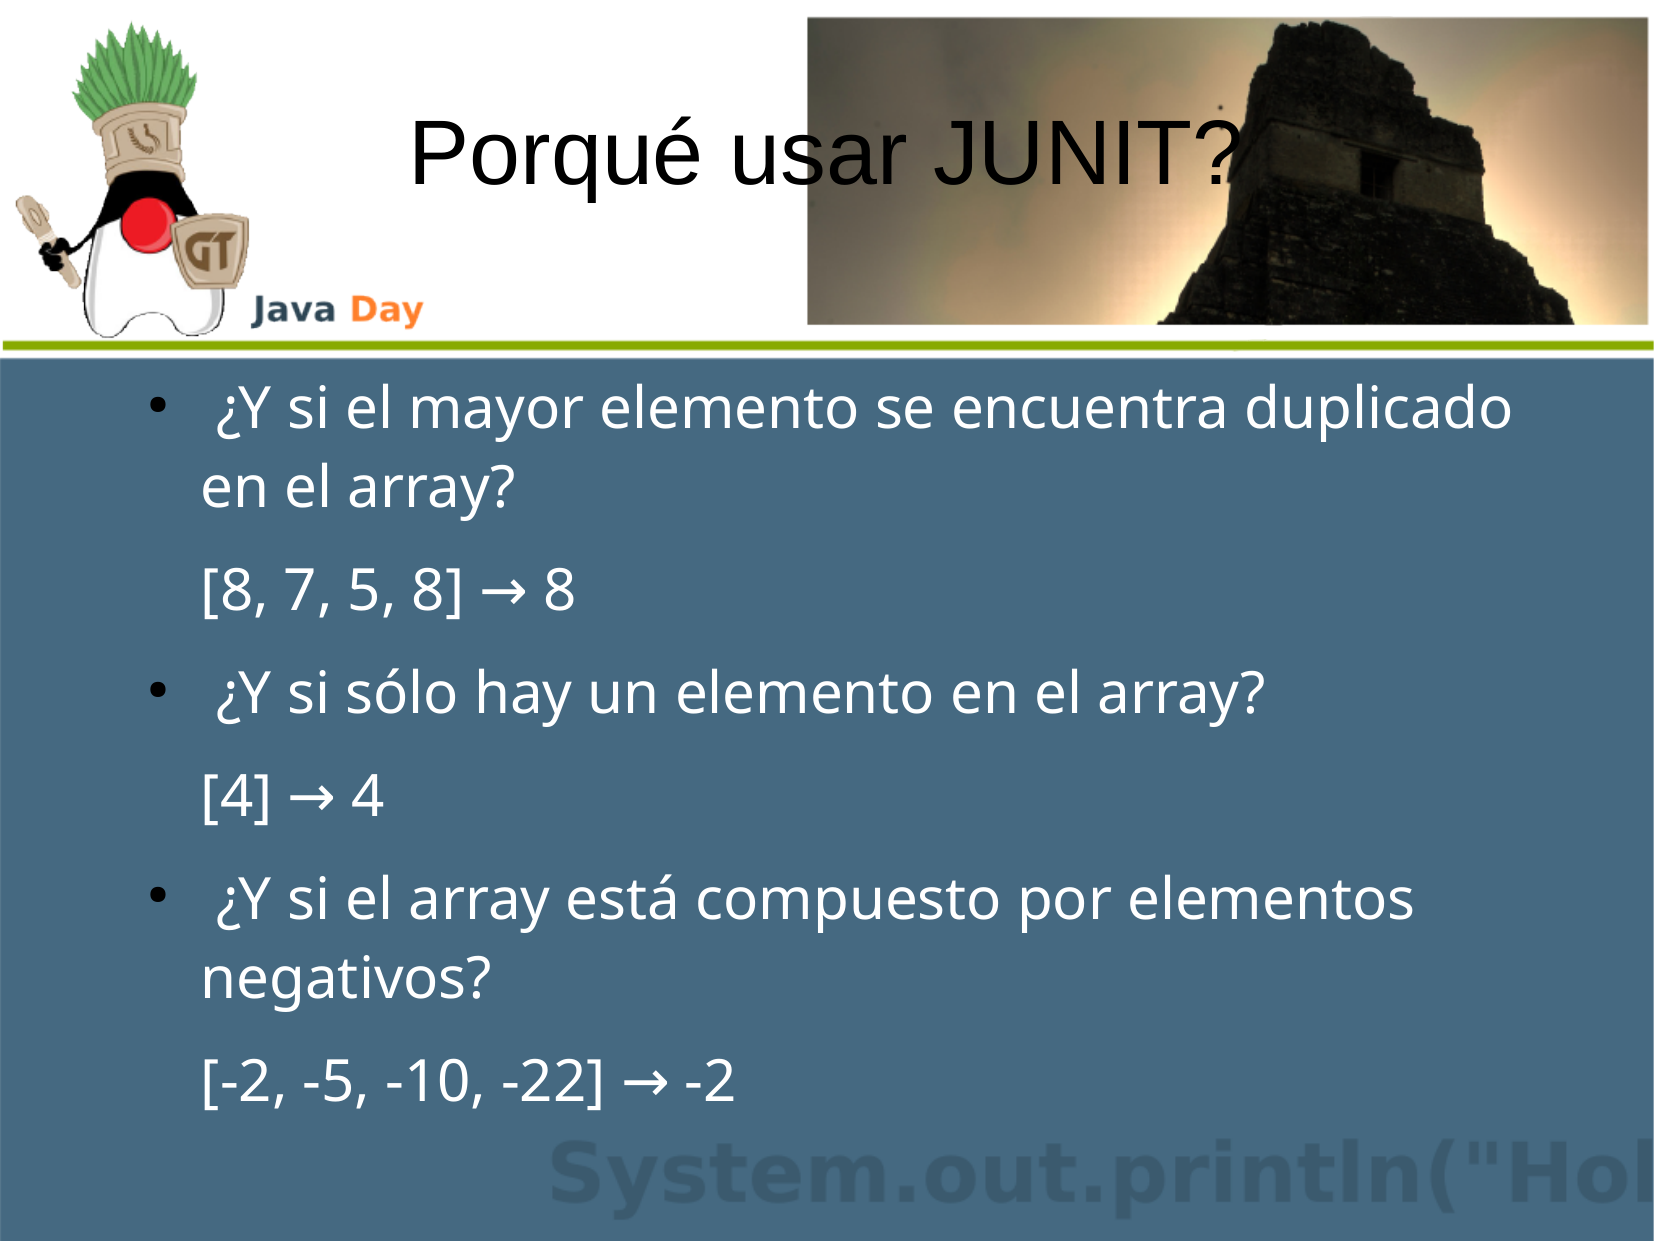

# Porqué usar JUNIT?
 ¿Y si el mayor elemento se encuentra duplicado en el array?
[8, 7, 5, 8] → 8
 ¿Y si sólo hay un elemento en el array?
[4] → 4
 ¿Y si el array está compuesto por elementos negativos?
[-2, -5, -10, -22] → -2